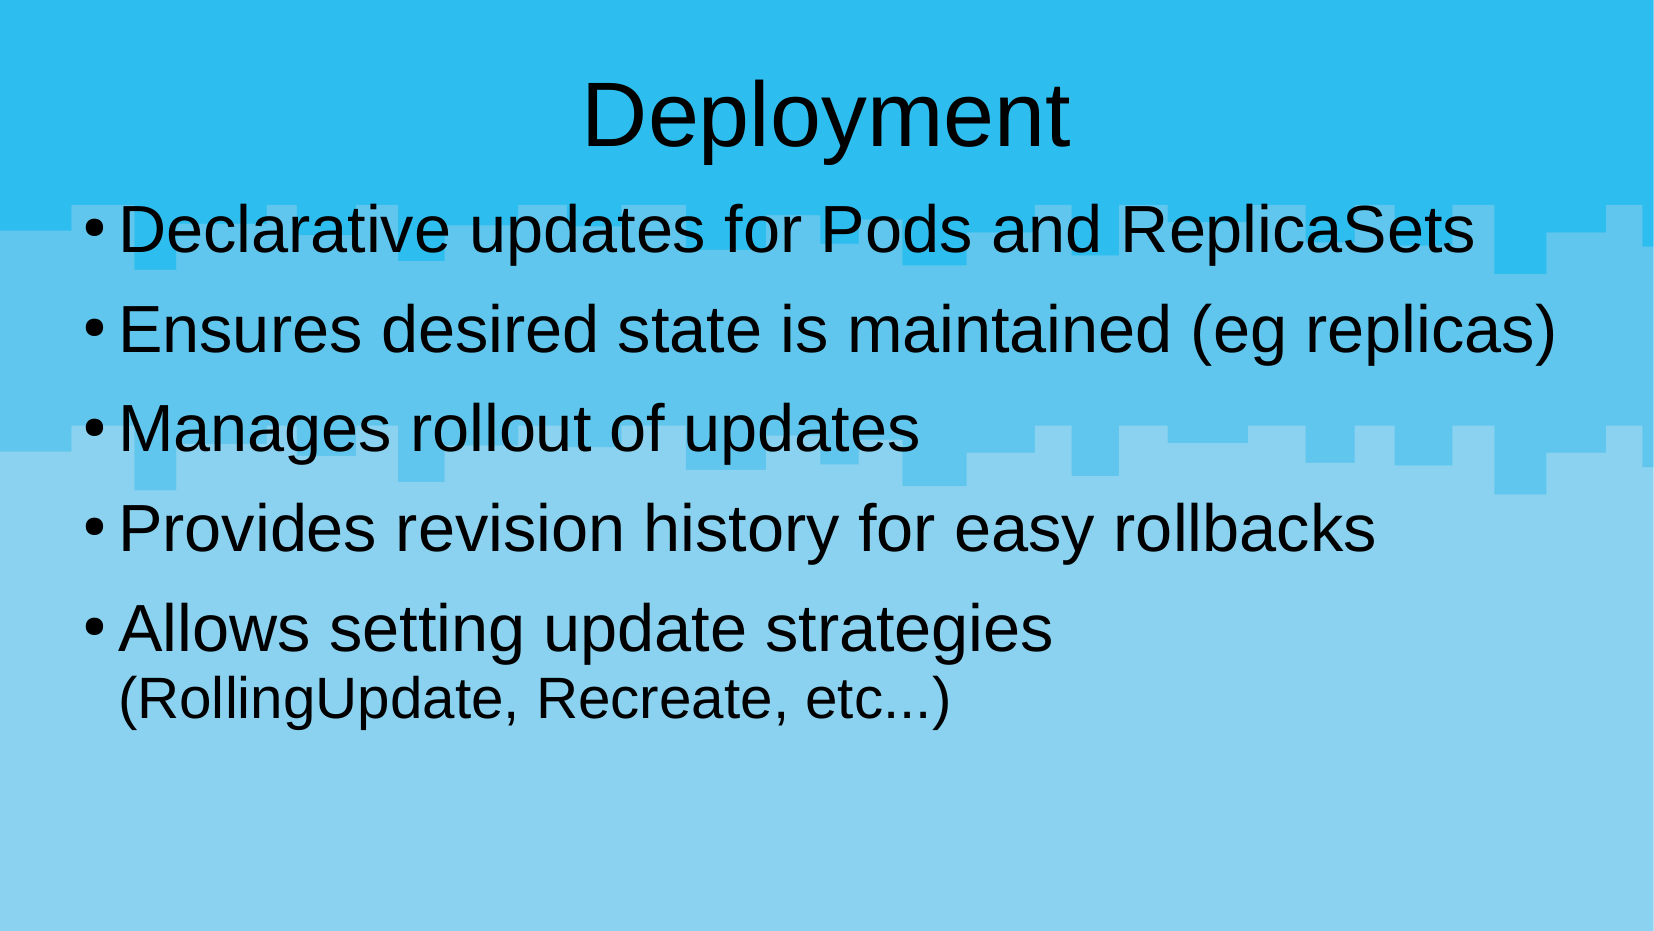

# Deployment
Declarative updates for Pods and ReplicaSets
Ensures desired state is maintained (eg replicas)
Manages rollout of updates
Provides revision history for easy rollbacks
Allows setting update strategies
(RollingUpdate, Recreate, etc...)